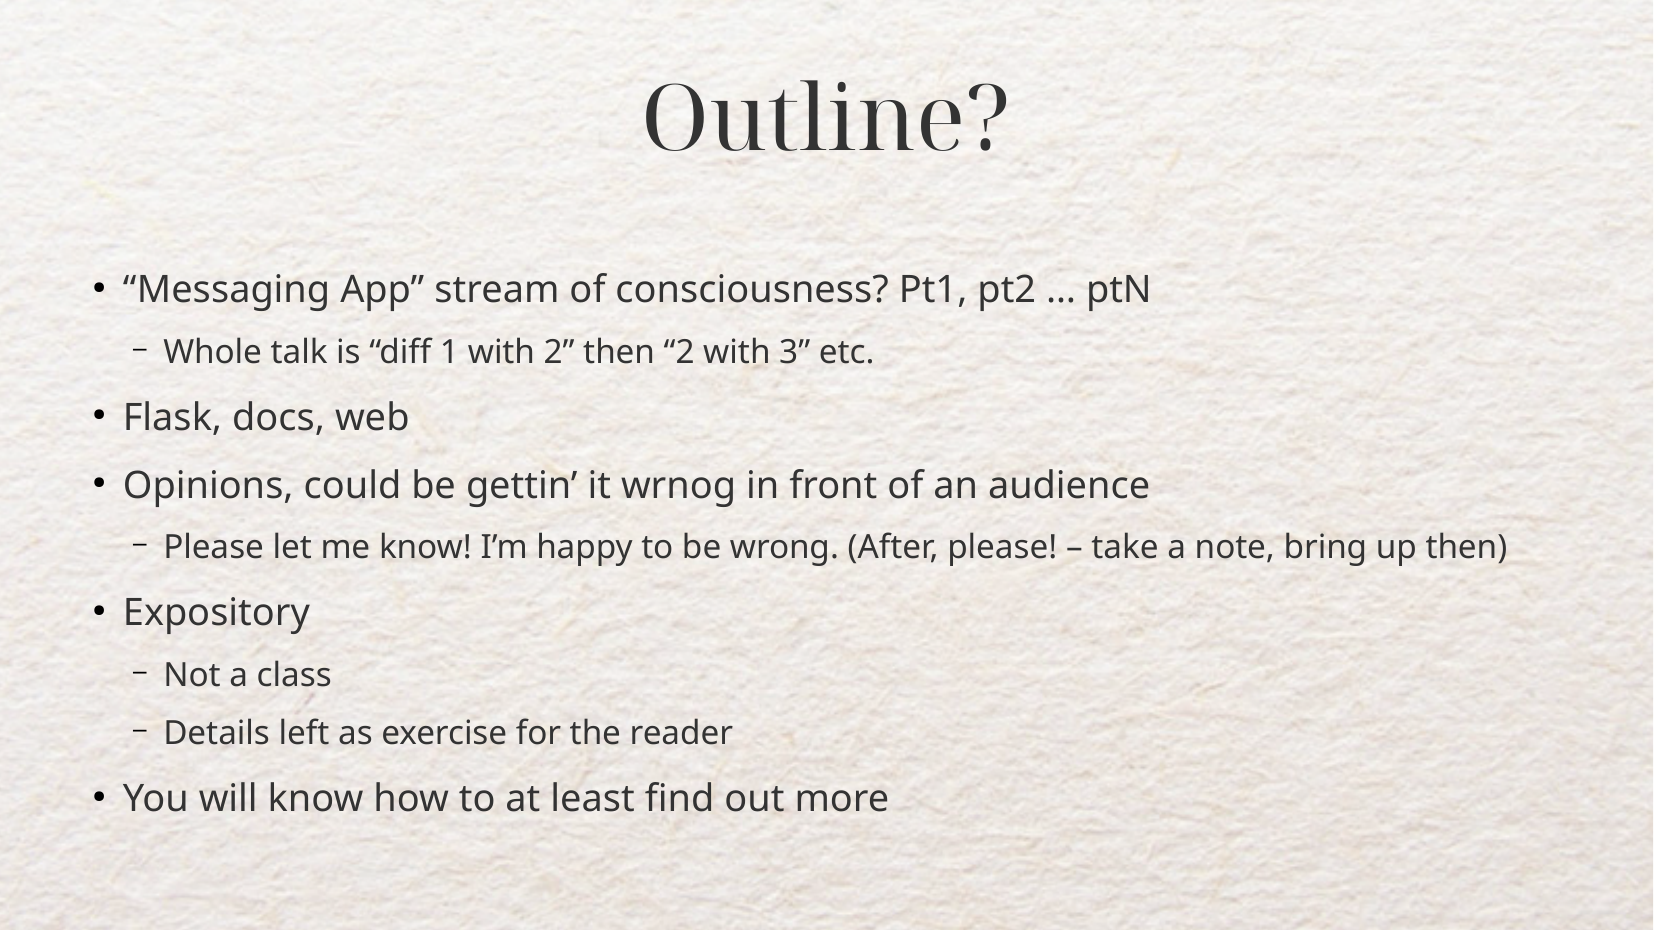

# Outline?
“Messaging App” stream of consciousness? Pt1, pt2 … ptN
Whole talk is “diff 1 with 2” then “2 with 3” etc.
Flask, docs, web
Opinions, could be gettin’ it wrnog in front of an audience
Please let me know! I’m happy to be wrong. (After, please! – take a note, bring up then)
Expository
Not a class
Details left as exercise for the reader
You will know how to at least find out more